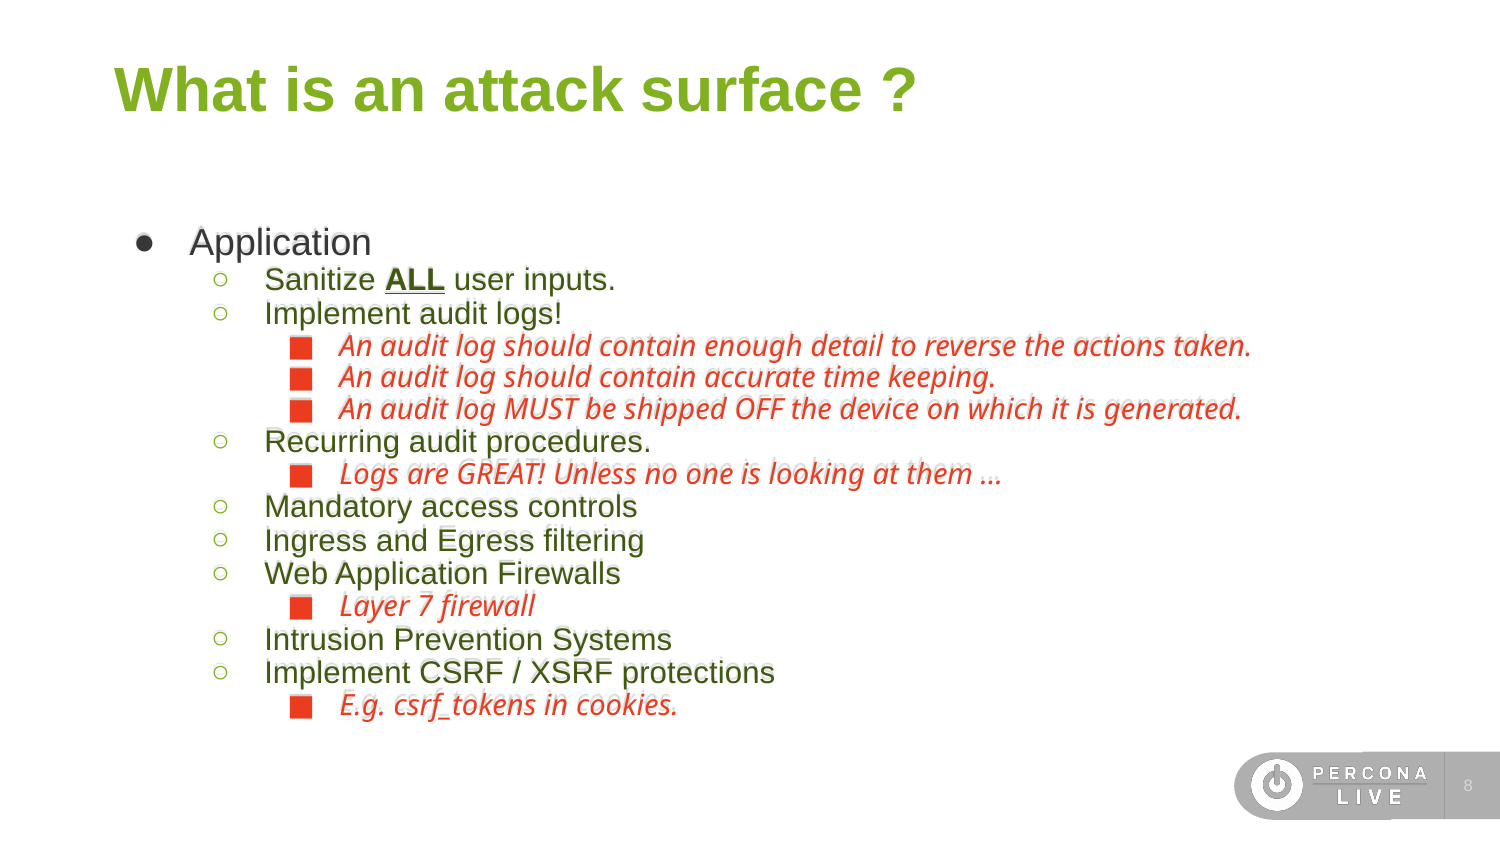

# What is an attack surface ?
Application
Sanitize ALL user inputs.
Implement audit logs!
An audit log should contain enough detail to reverse the actions taken.
An audit log should contain accurate time keeping.
An audit log MUST be shipped OFF the device on which it is generated.
Recurring audit procedures.
Logs are GREAT! Unless no one is looking at them ...
Mandatory access controls
Ingress and Egress filtering
Web Application Firewalls
Layer 7 firewall
Intrusion Prevention Systems
Implement CSRF / XSRF protections
E.g. csrf_tokens in cookies.